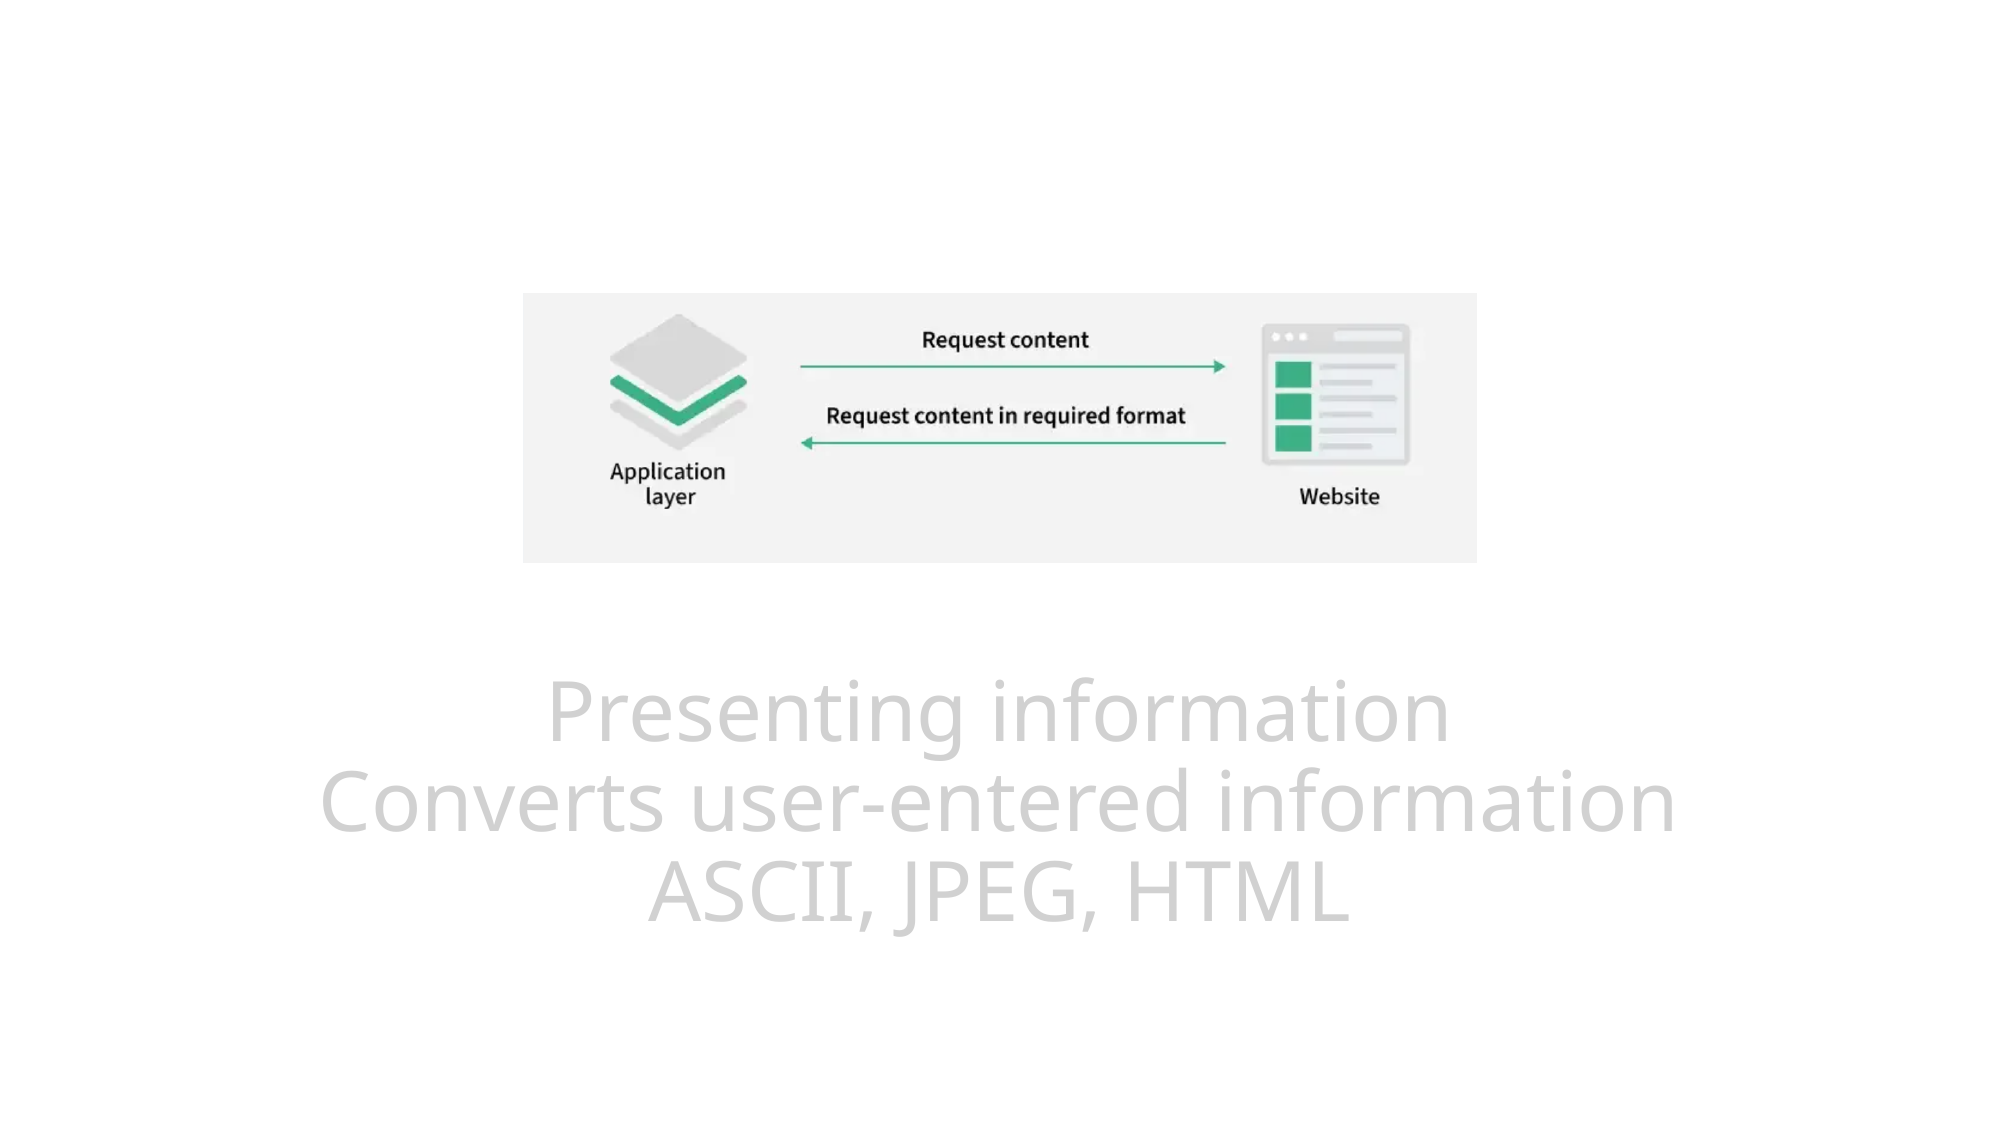

Data Representation
Presenting information
Converts user-entered information
ASCII, JPEG, HTML